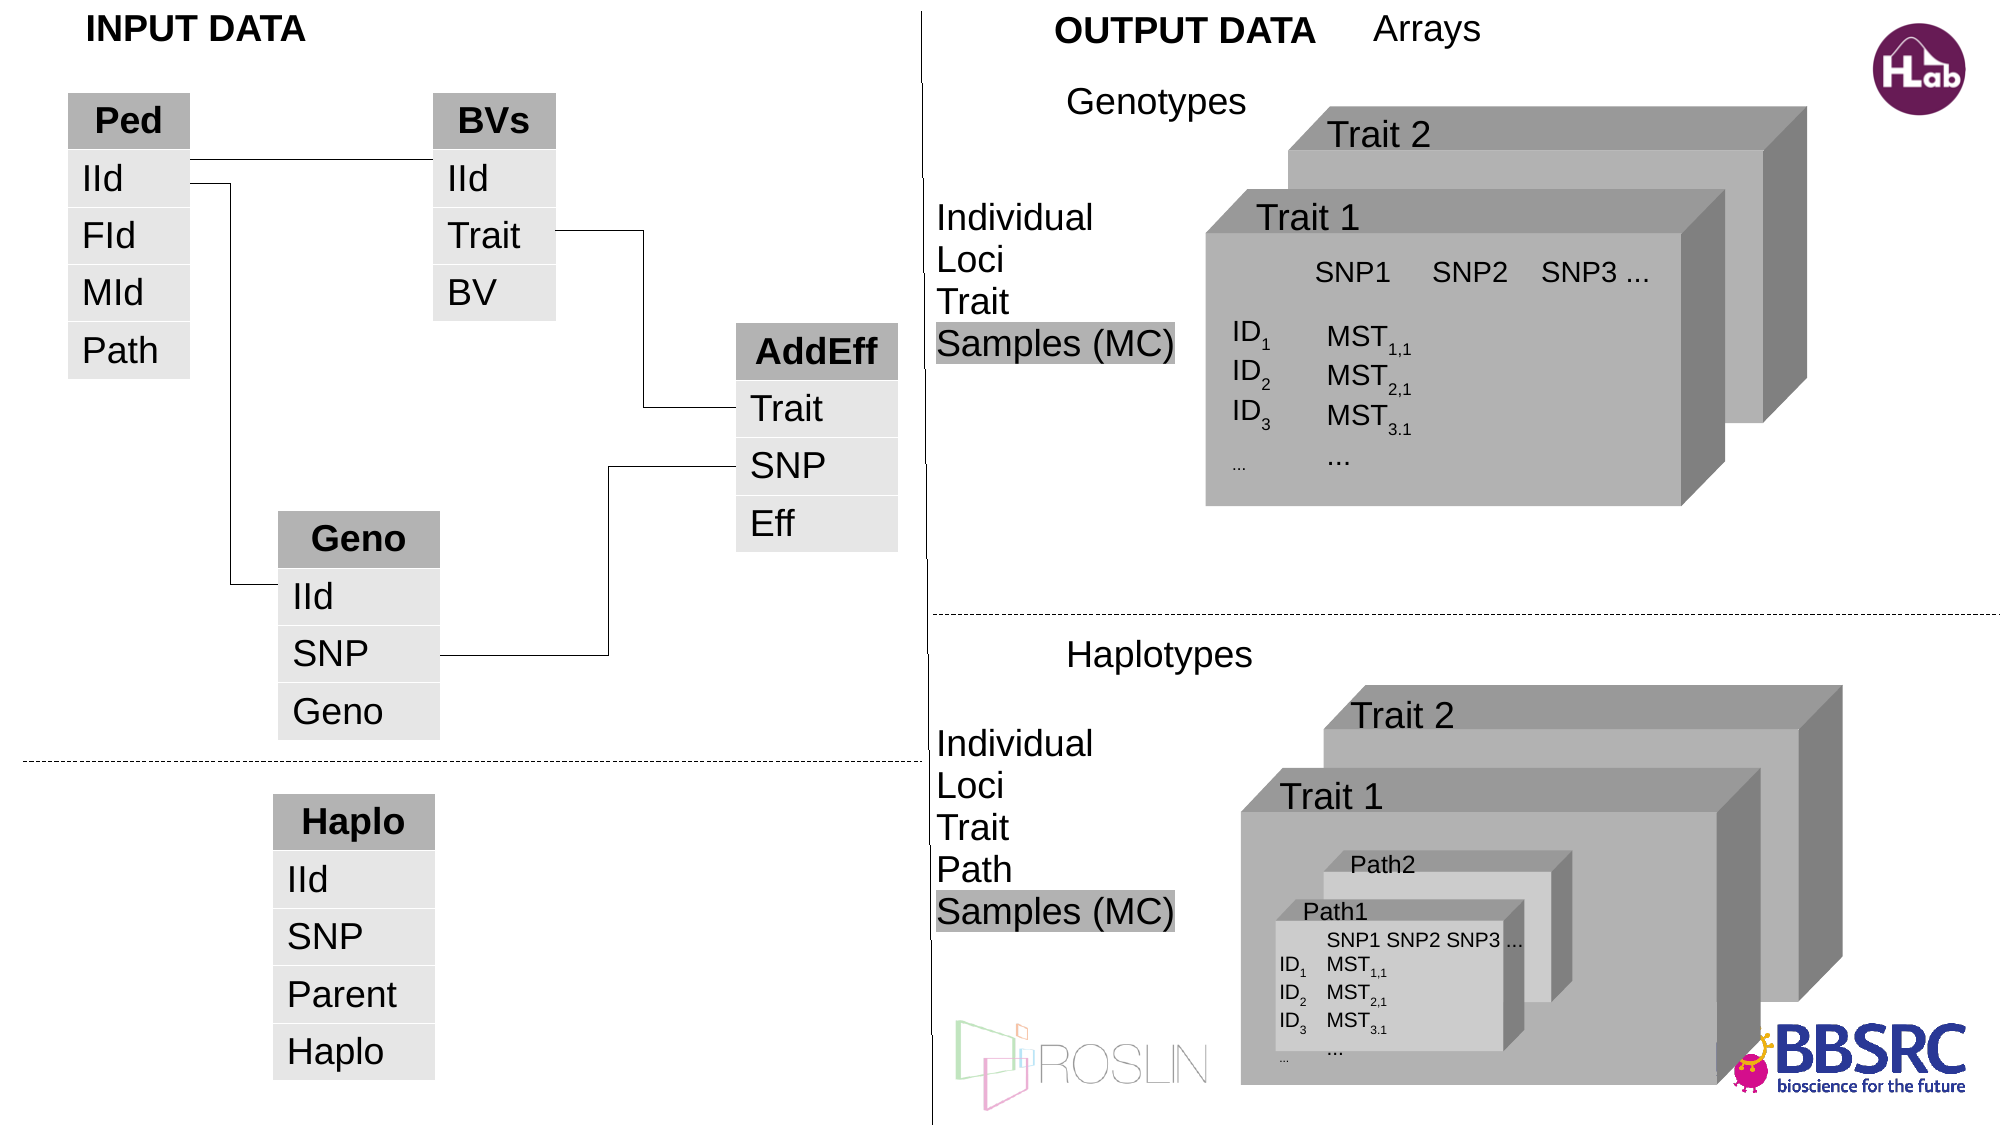

INPUT DATA
Arrays
OUTPUT DATA
Genotypes
| Ped |
| --- |
| IId |
| FId |
| MId |
| Path |
| BVs |
| --- |
| IId |
| Trait |
| BV |
Trait 2
Individual
Loci
Trait
Samples (MC)
Trait 1
SNP1 SNP2 SNP3 ...
ID1
ID2
ID3
...
MST1,1
MST2,1
MST3.1
...
| AddEff |
| --- |
| Trait |
| SNP |
| Eff |
| Geno |
| --- |
| IId |
| SNP |
| Geno |
Haplotypes
Trait 2
Individual
Loci
Trait
Path
Samples (MC)
Trait 1
| Haplo |
| --- |
| IId |
| SNP |
| Parent |
| Haplo |
Path2
Path1
SNP1 SNP2 SNP3 ...
ID1
ID2
ID3
...
MST1,1
MST2,1
MST3.1
...